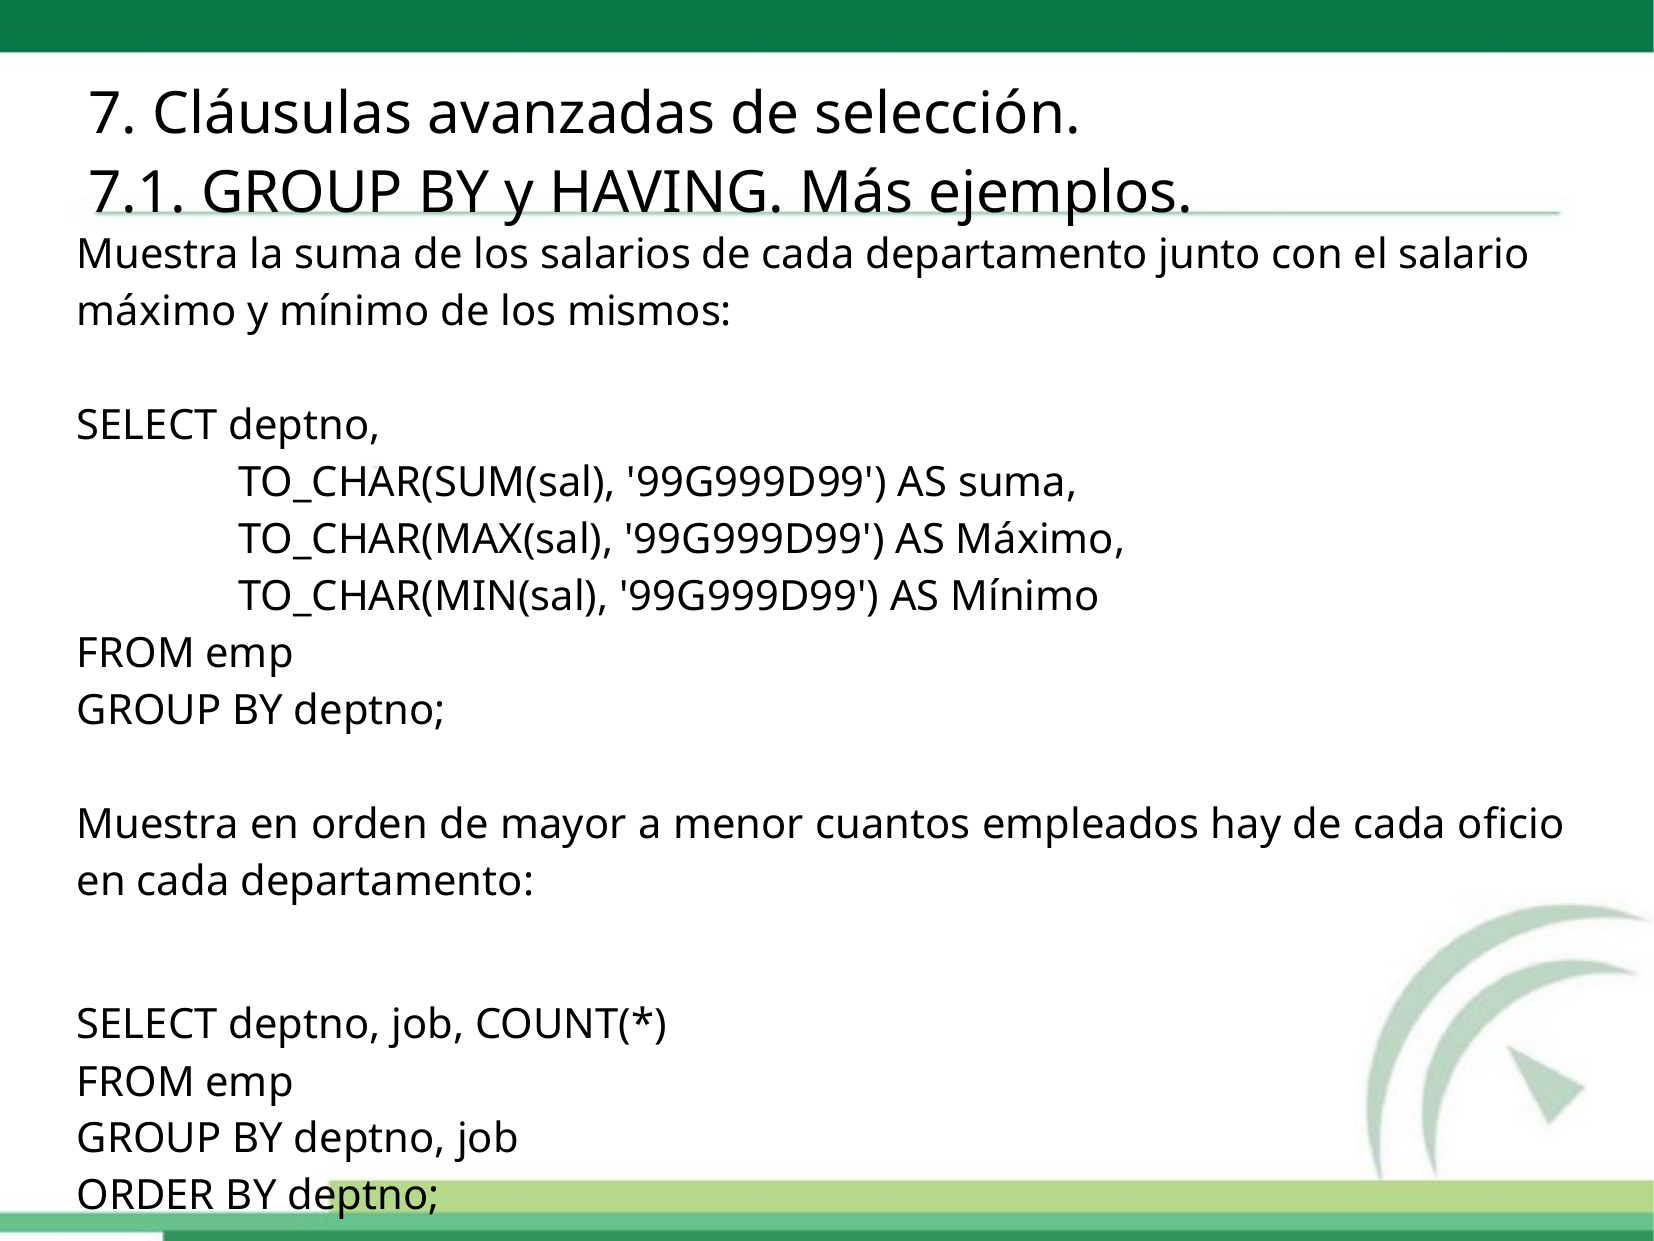

# 7. Cláusulas avanzadas de selección. 7.1. GROUP BY y HAVING. Más ejemplos.
Muestra la suma de los salarios de cada departamento junto con el salario máximo y mínimo de los mismos:
SELECT deptno,
 TO_CHAR(SUM(sal), '99G999D99') AS suma,
 TO_CHAR(MAX(sal), '99G999D99') AS Máximo,
 TO_CHAR(MIN(sal), '99G999D99') AS Mínimo
FROM emp
GROUP BY deptno;
Muestra en orden de mayor a menor cuantos empleados hay de cada oficio en cada departamento:
SELECT deptno, job, COUNT(*)
FROM emp
GROUP BY deptno, job
ORDER BY deptno;